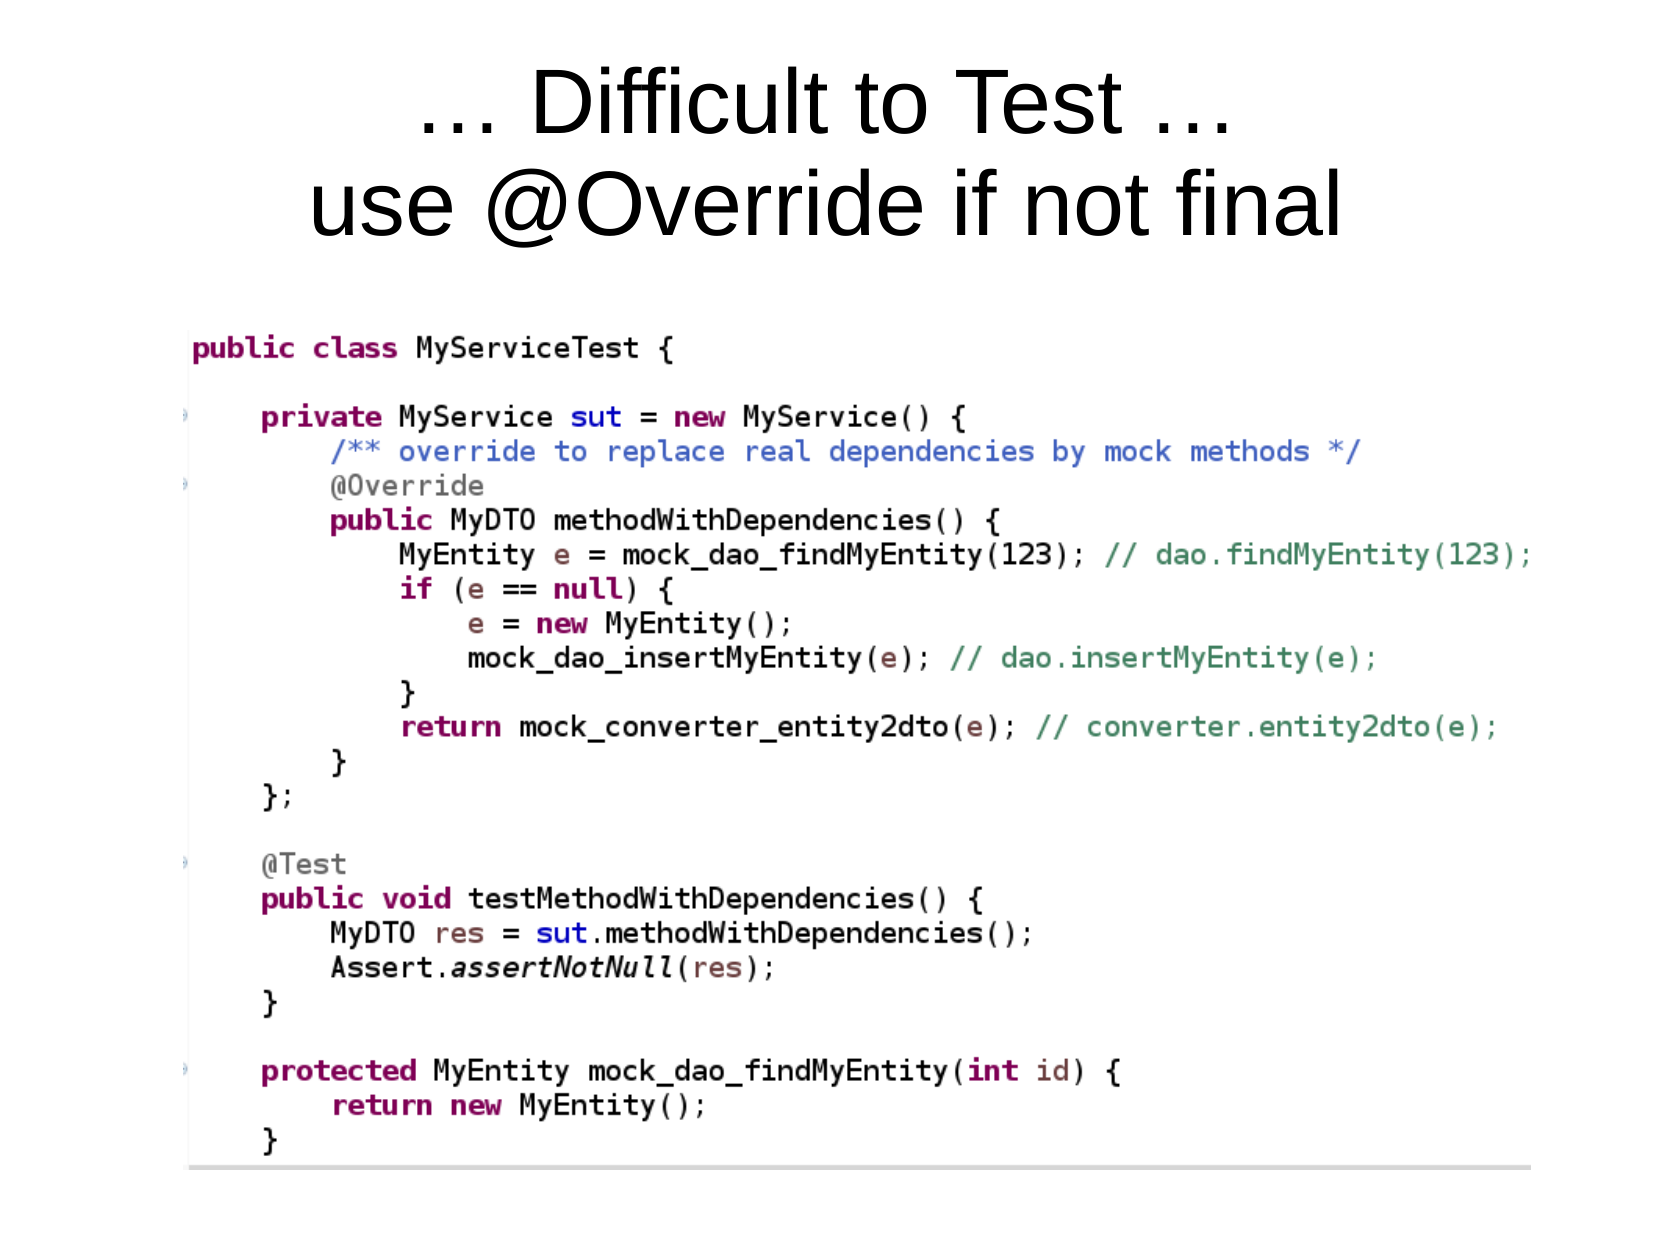

# … Difficult to Test … use @Override if not final